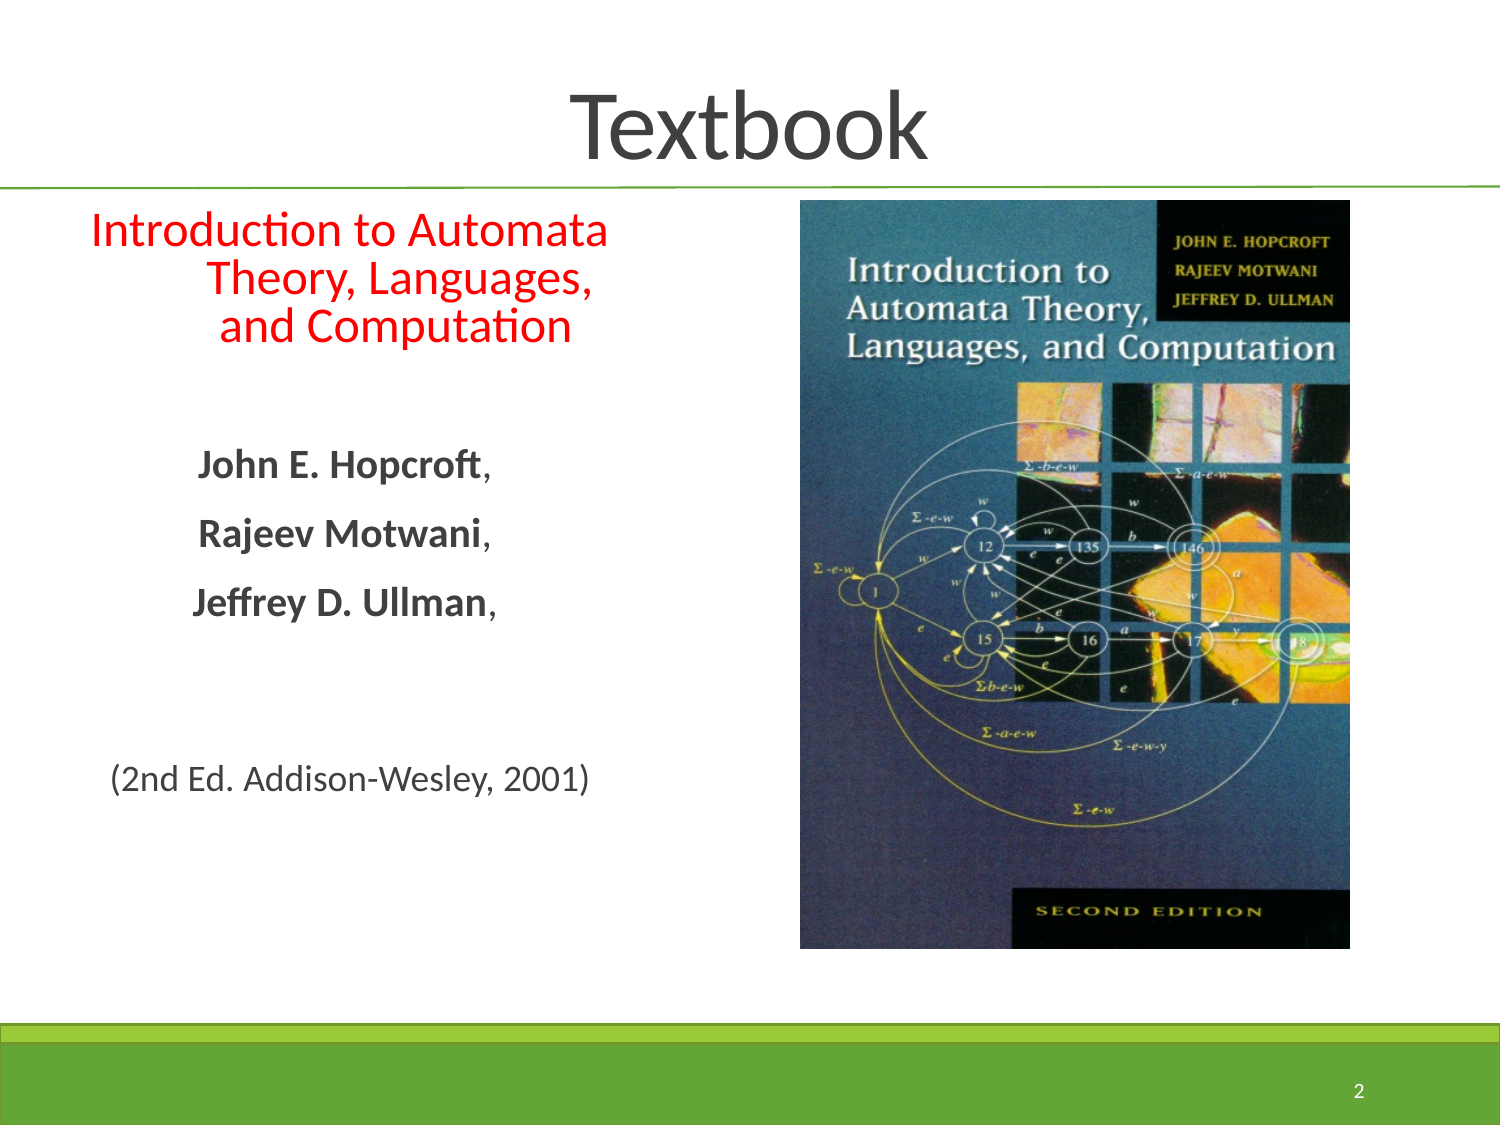

# Textbook
Introduction to Automata Theory, Languages, and Computation
John E. Hopcroft,
Rajeev Motwani,
Jeffrey D. Ullman,
(2nd Ed. Addison-Wesley, 2001)
2